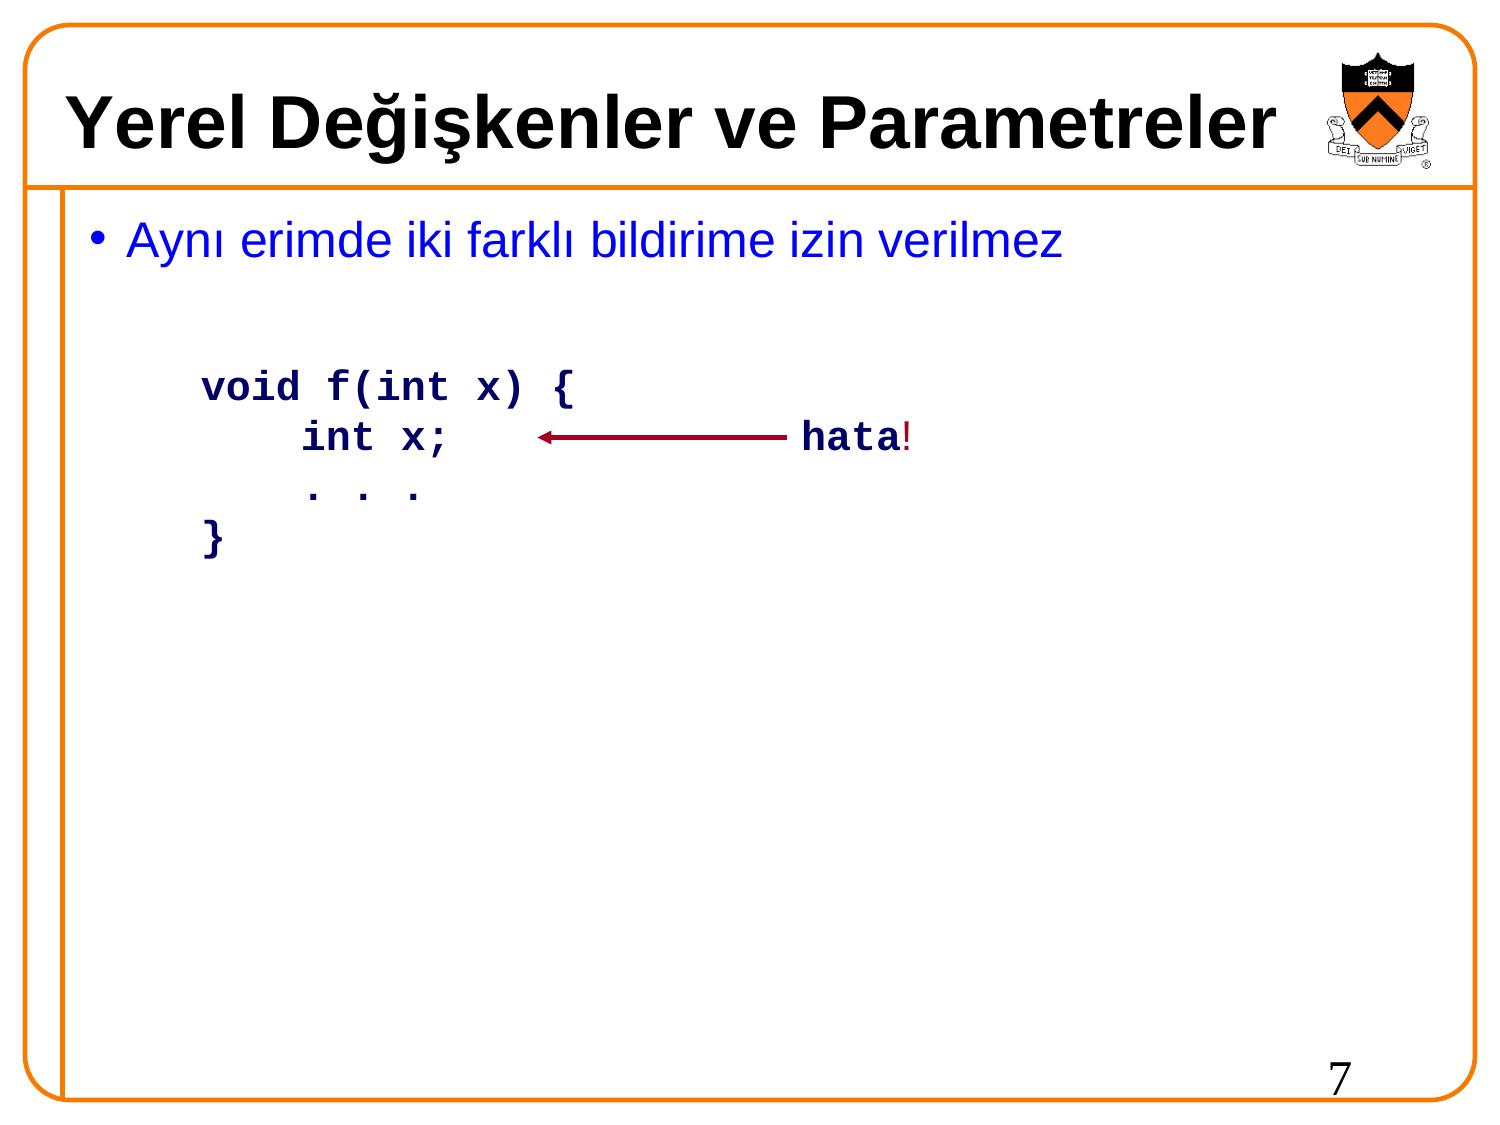

Yerel Değişkenler ve Parametreler
# Aynı erimde iki farklı bildirime izin verilmez
void f(int x) {
 int x; hata!
 . . .
}
7